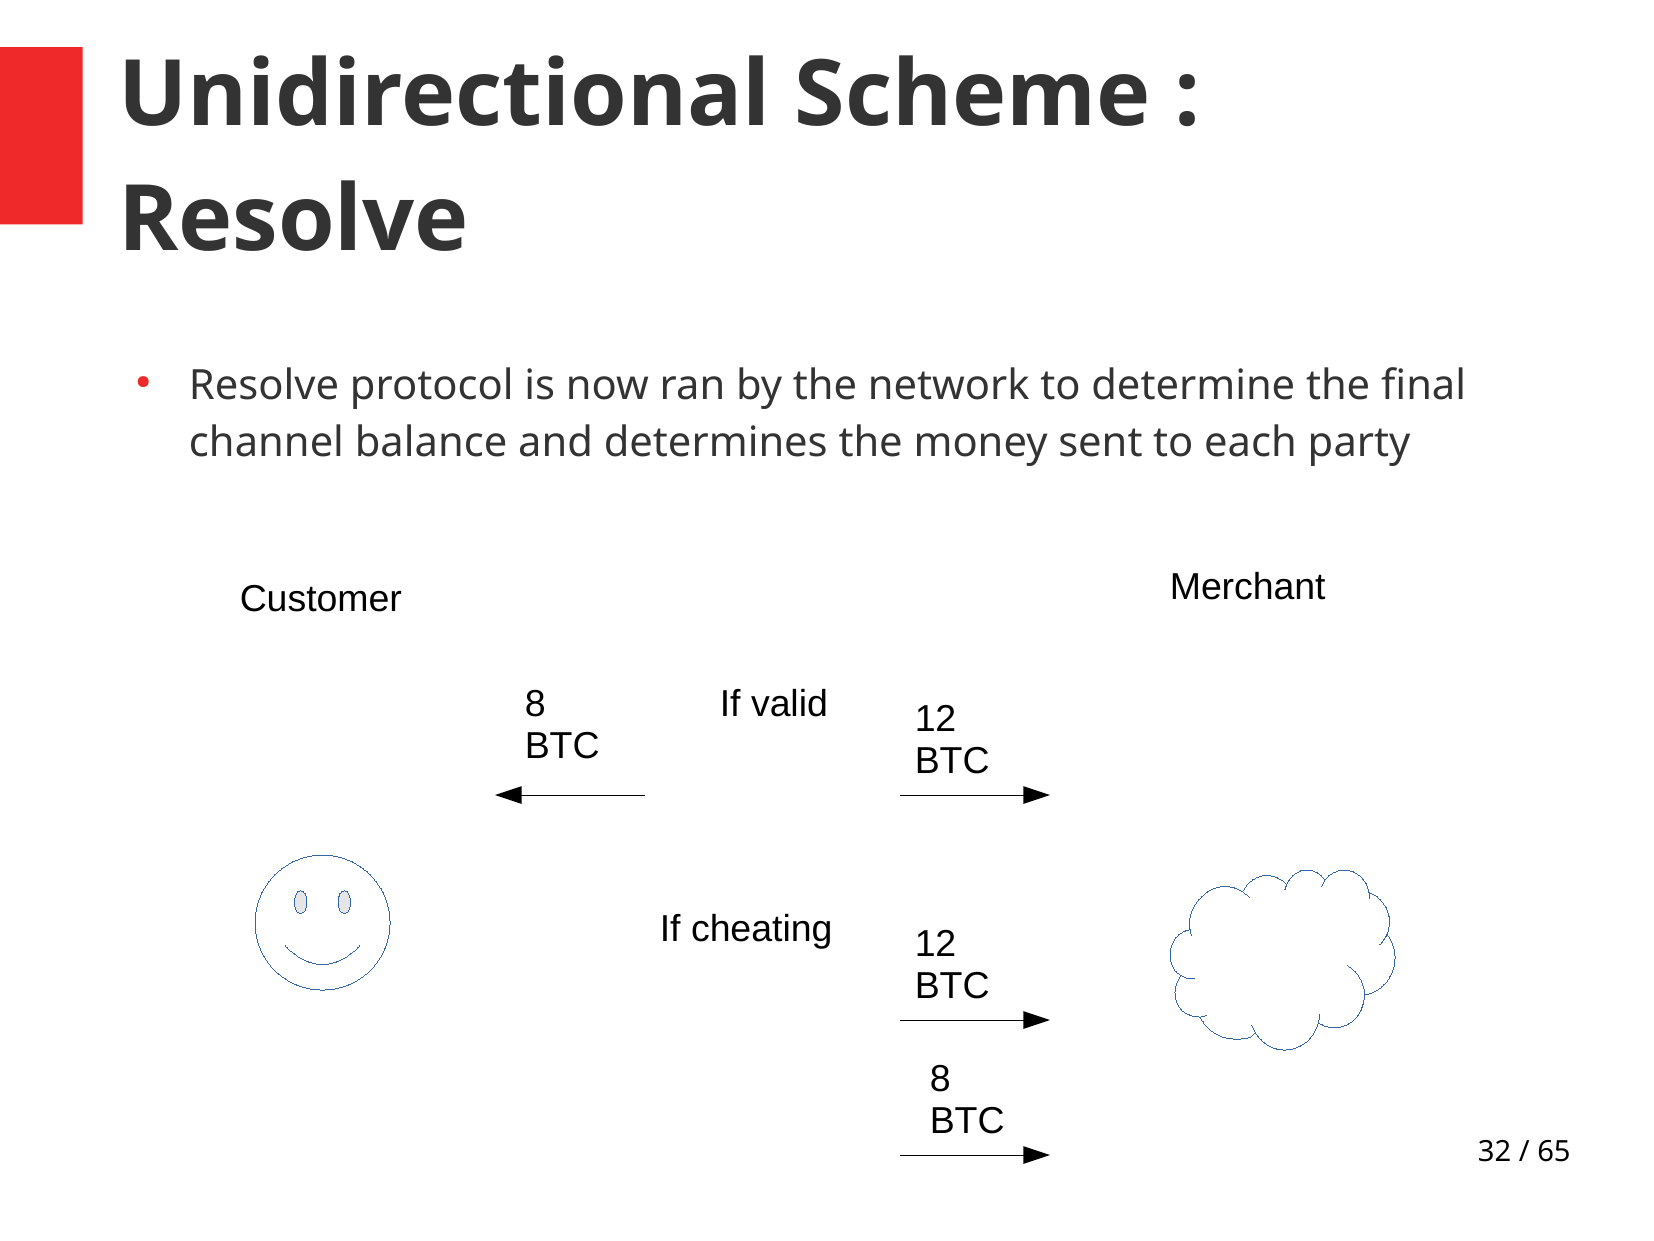

# Unidirectional Scheme : Resolve
Resolve protocol is now ran by the network to determine the final channel balance and determines the money sent to each party
Merchant
Customer
8 BTC
If valid
12 BTC
If cheating
12 BTC
8 BTC
32